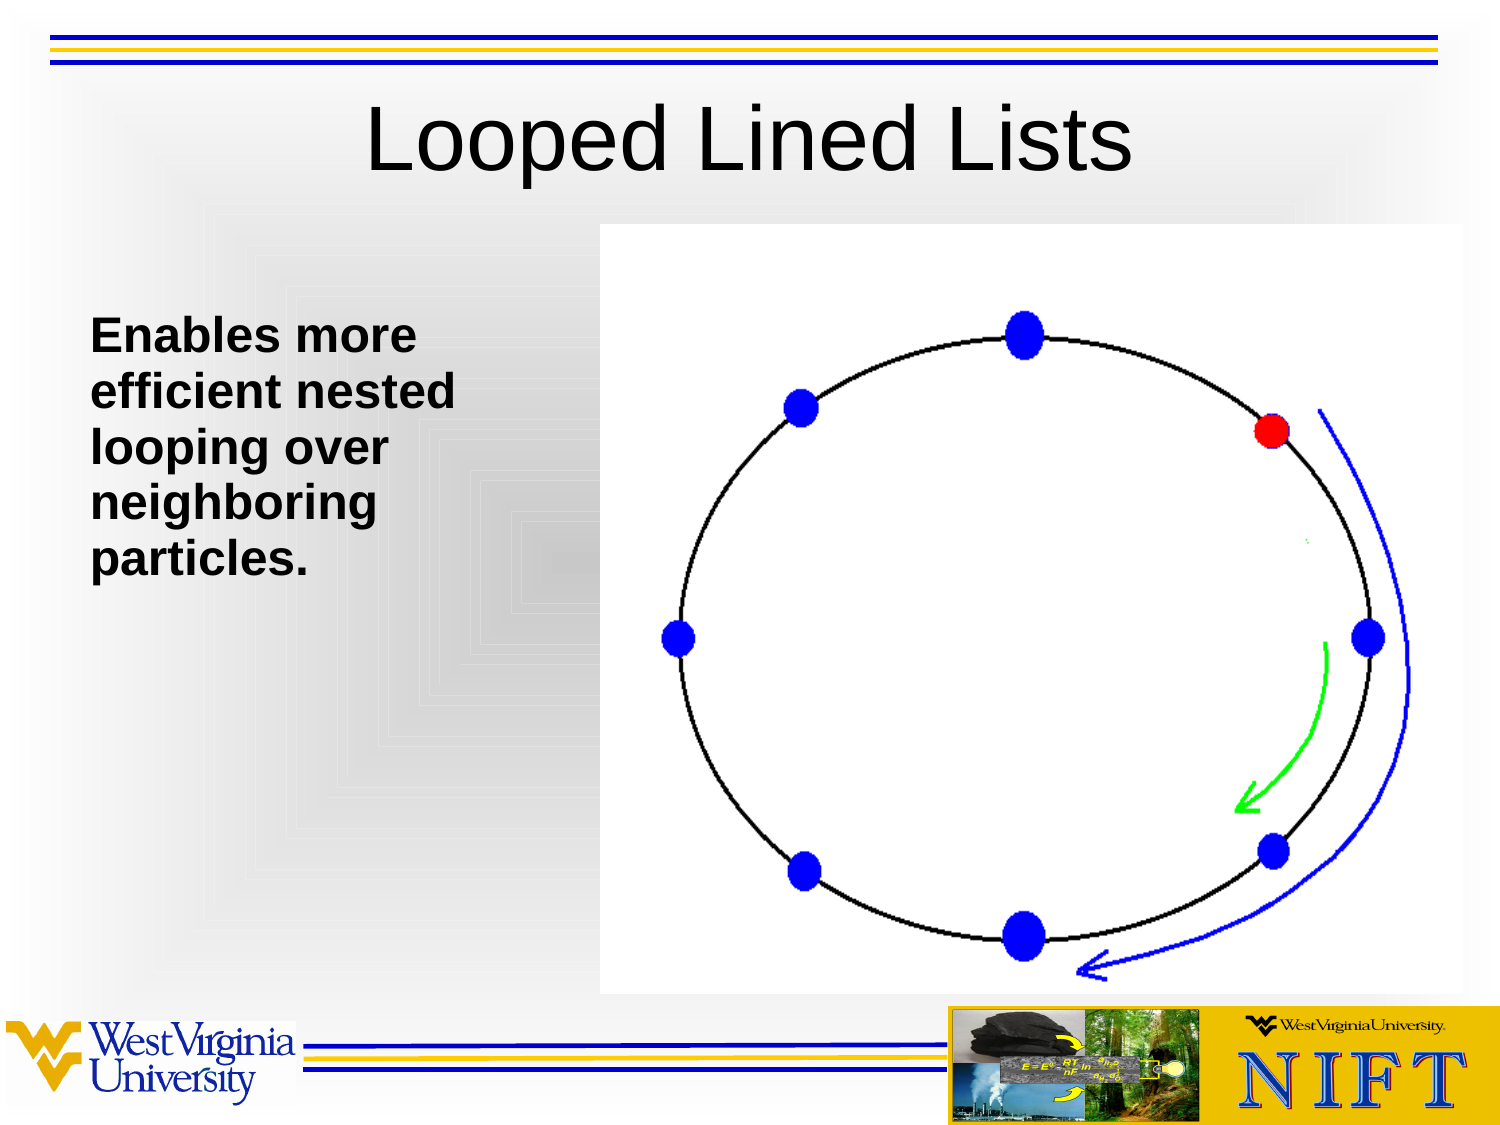

# Looped Lined Lists
Enables more efficient nested looping over neighboring particles.